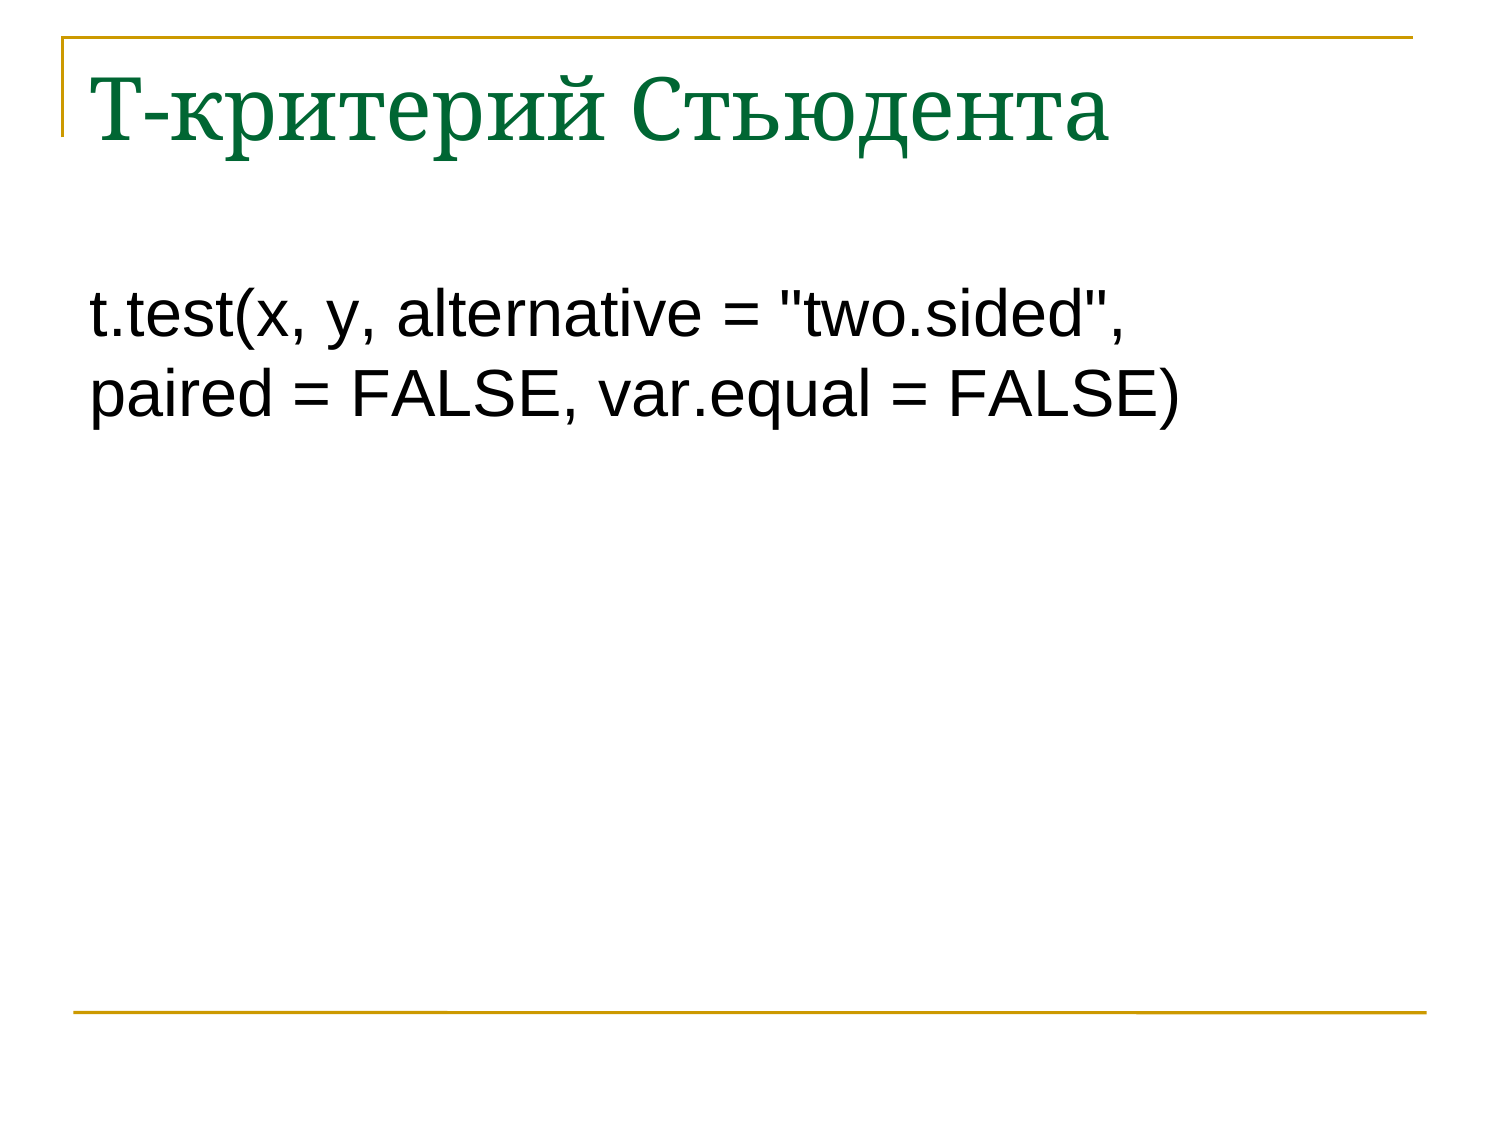

# T-критерий Стьюдента
t.test(x, y, alternative = "two.sided", paired = FALSE, var.equal = FALSE)